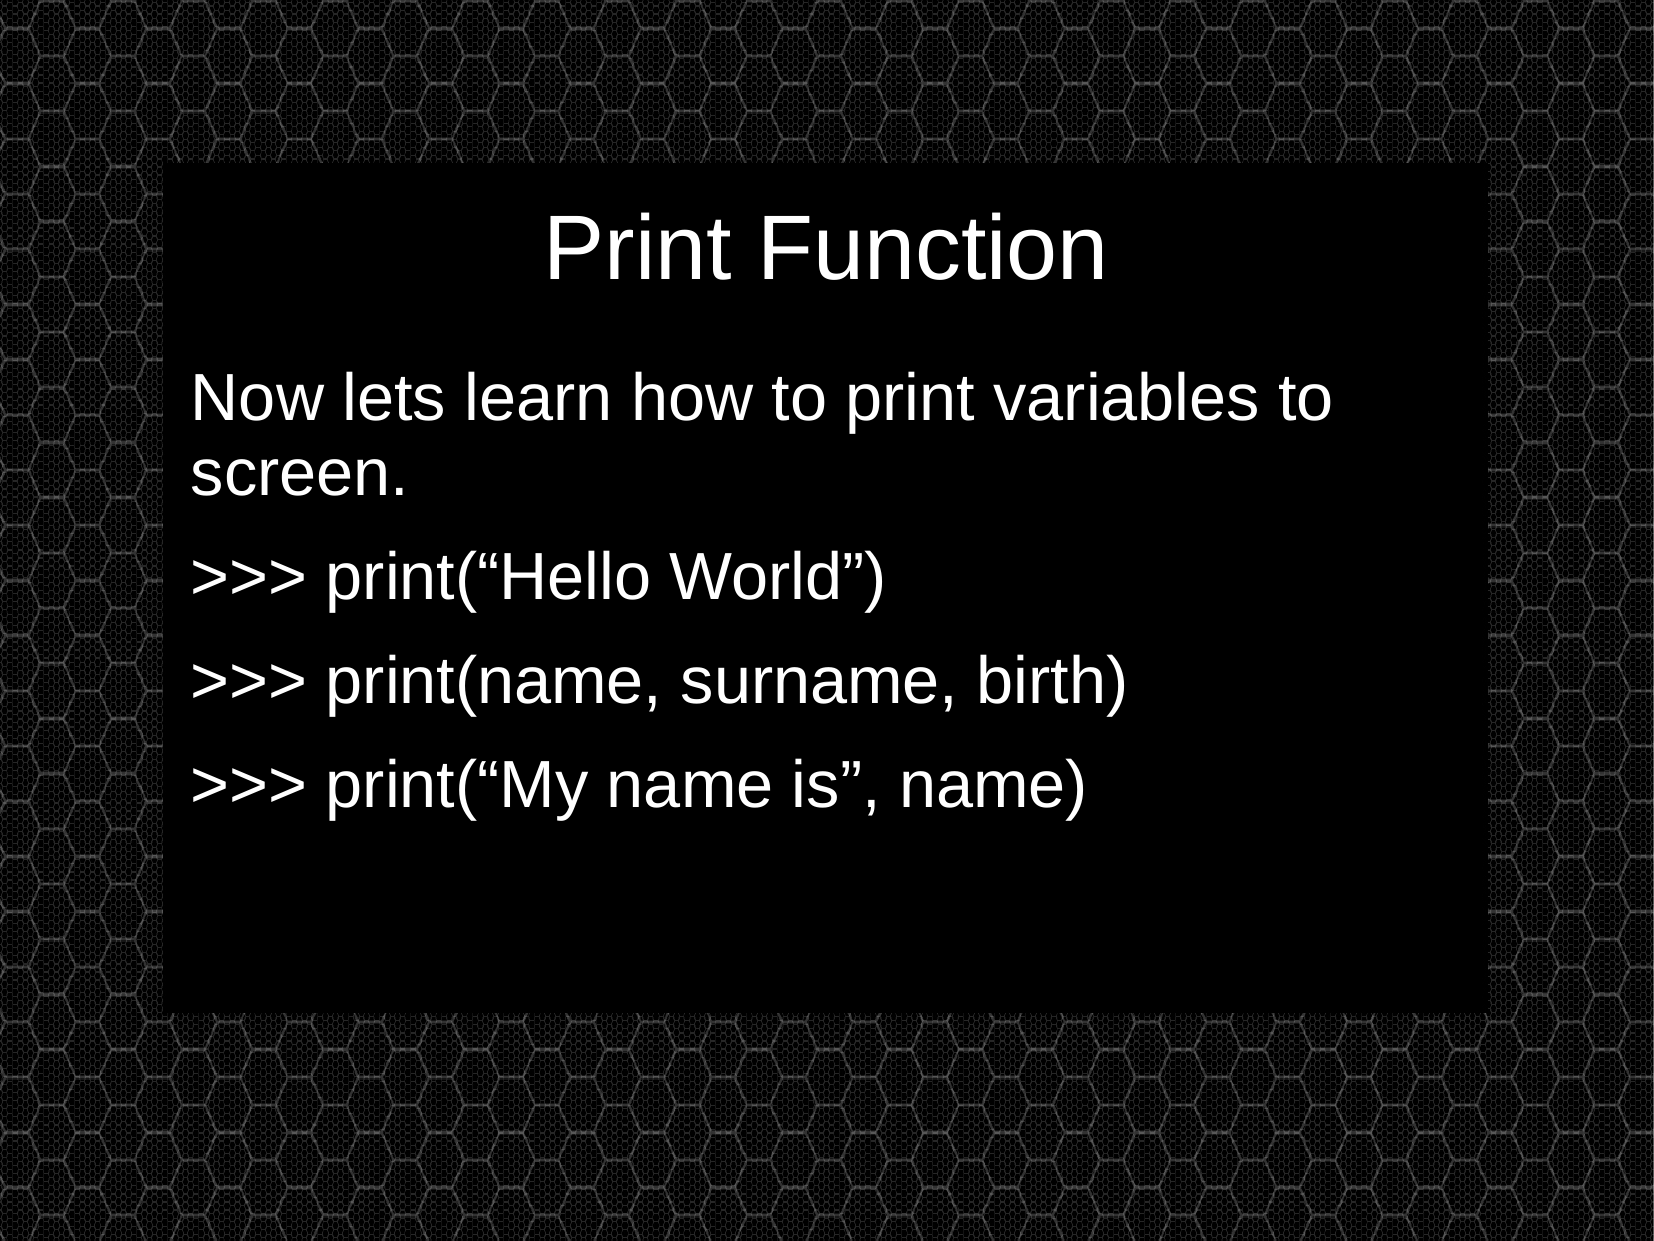

# Print Function
Now lets learn how to print variables to screen.
>>> print(“Hello World”)
>>> print(name, surname, birth)
>>> print(“My name is”, name)